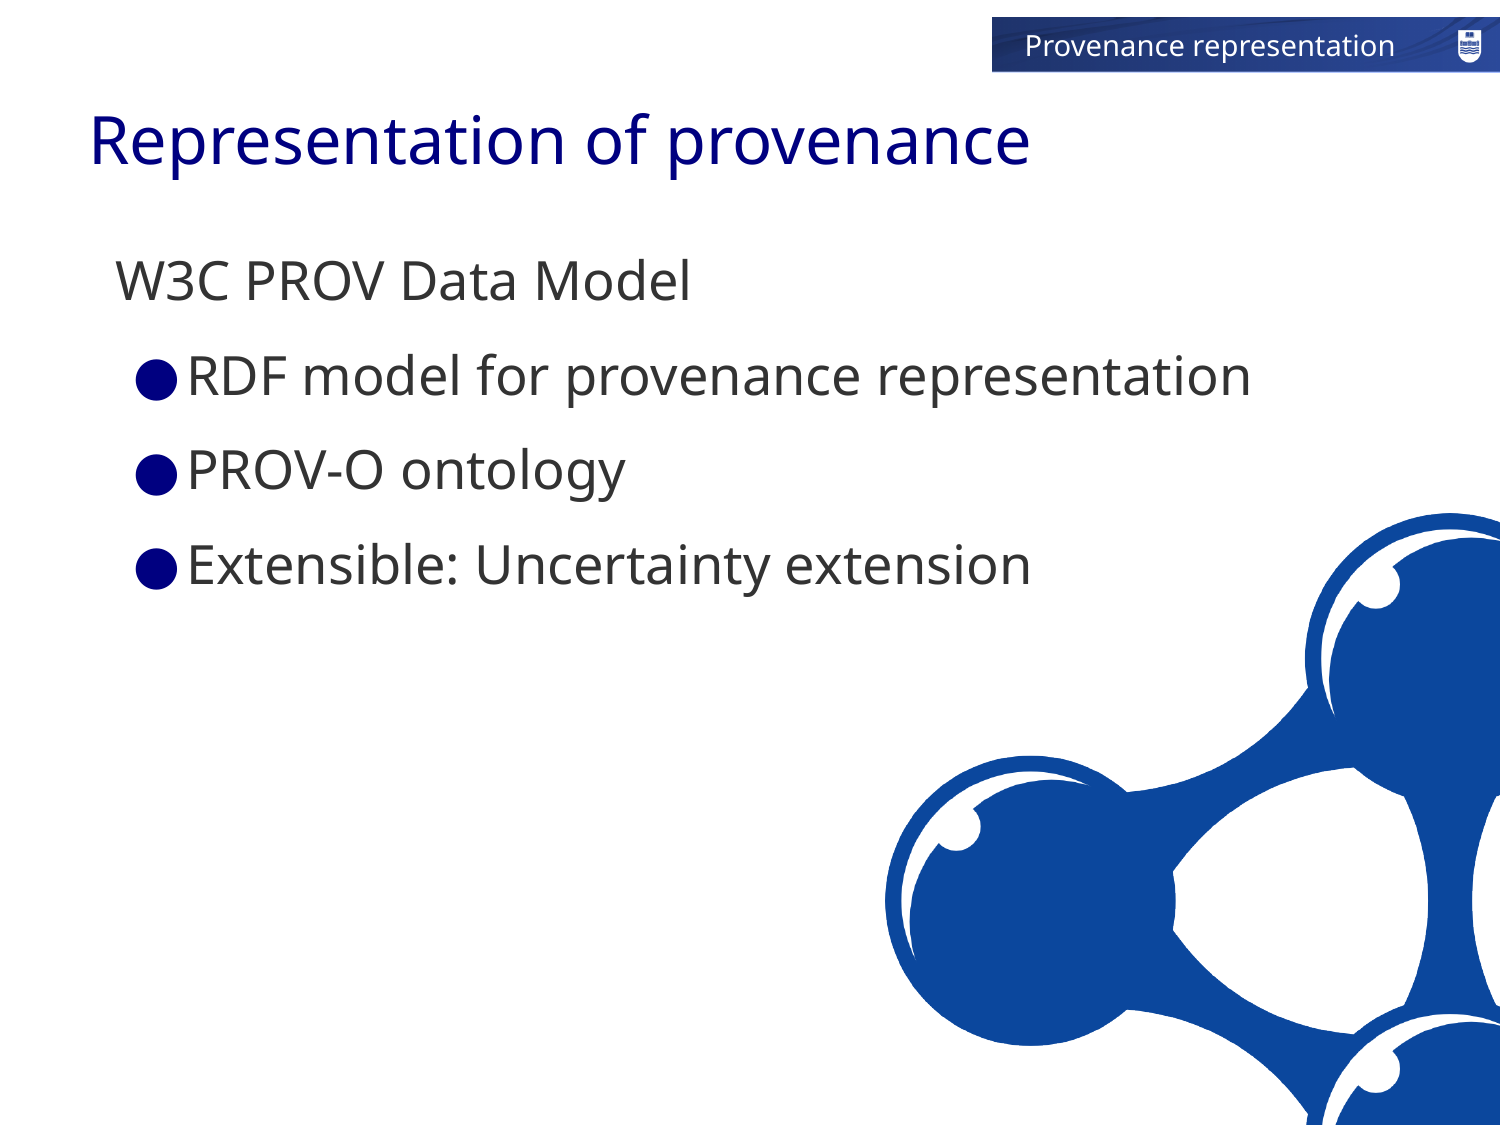

Provenance representation
# Representation of provenance
W3C PROV Data Model
RDF model for provenance representation
PROV-O ontology
Extensible: Uncertainty extension